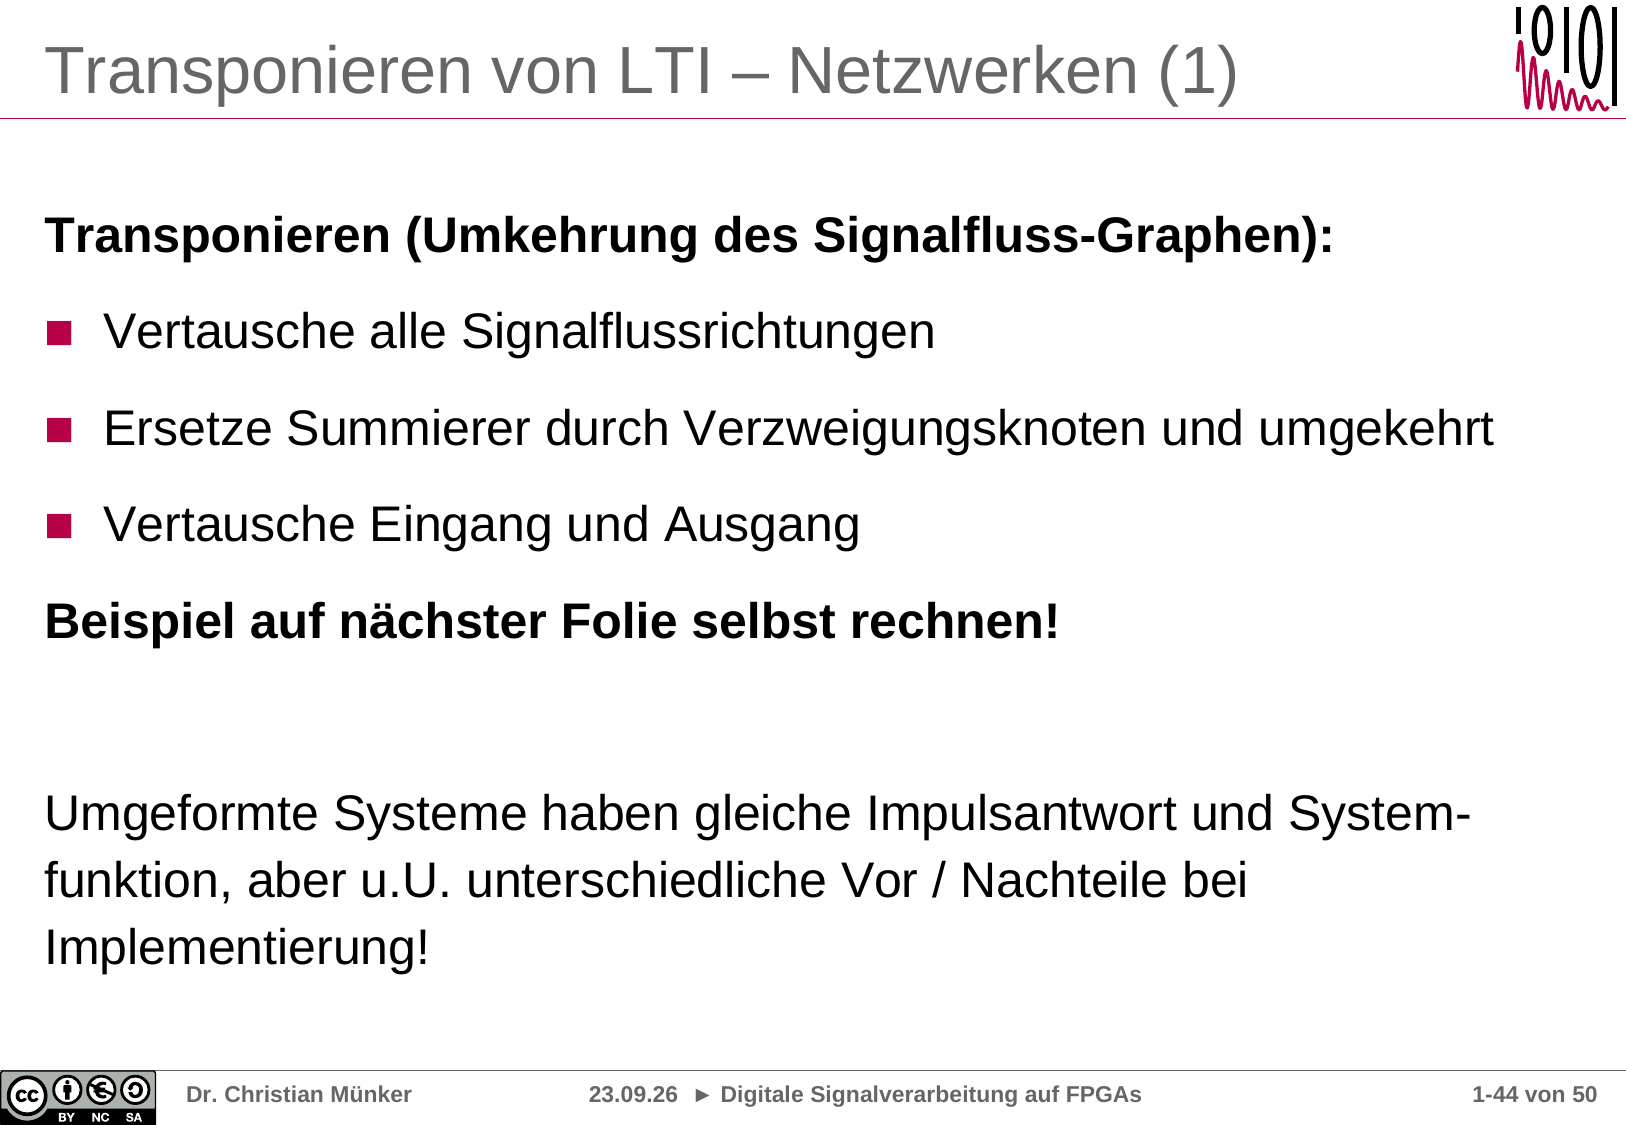

# Transponieren von LTI – Netzwerken (1)
Transponieren (Umkehrung des Signalfluss-Graphen):
Vertausche alle Signalflussrichtungen
Ersetze Summierer durch Verzweigungsknoten und umgekehrt
Vertausche Eingang und Ausgang
Beispiel auf nächster Folie selbst rechnen!
Umgeformte Systeme haben gleiche Impulsantwort und System-funktion, aber u.U. unterschiedliche Vor / Nachteile bei Implementierung!